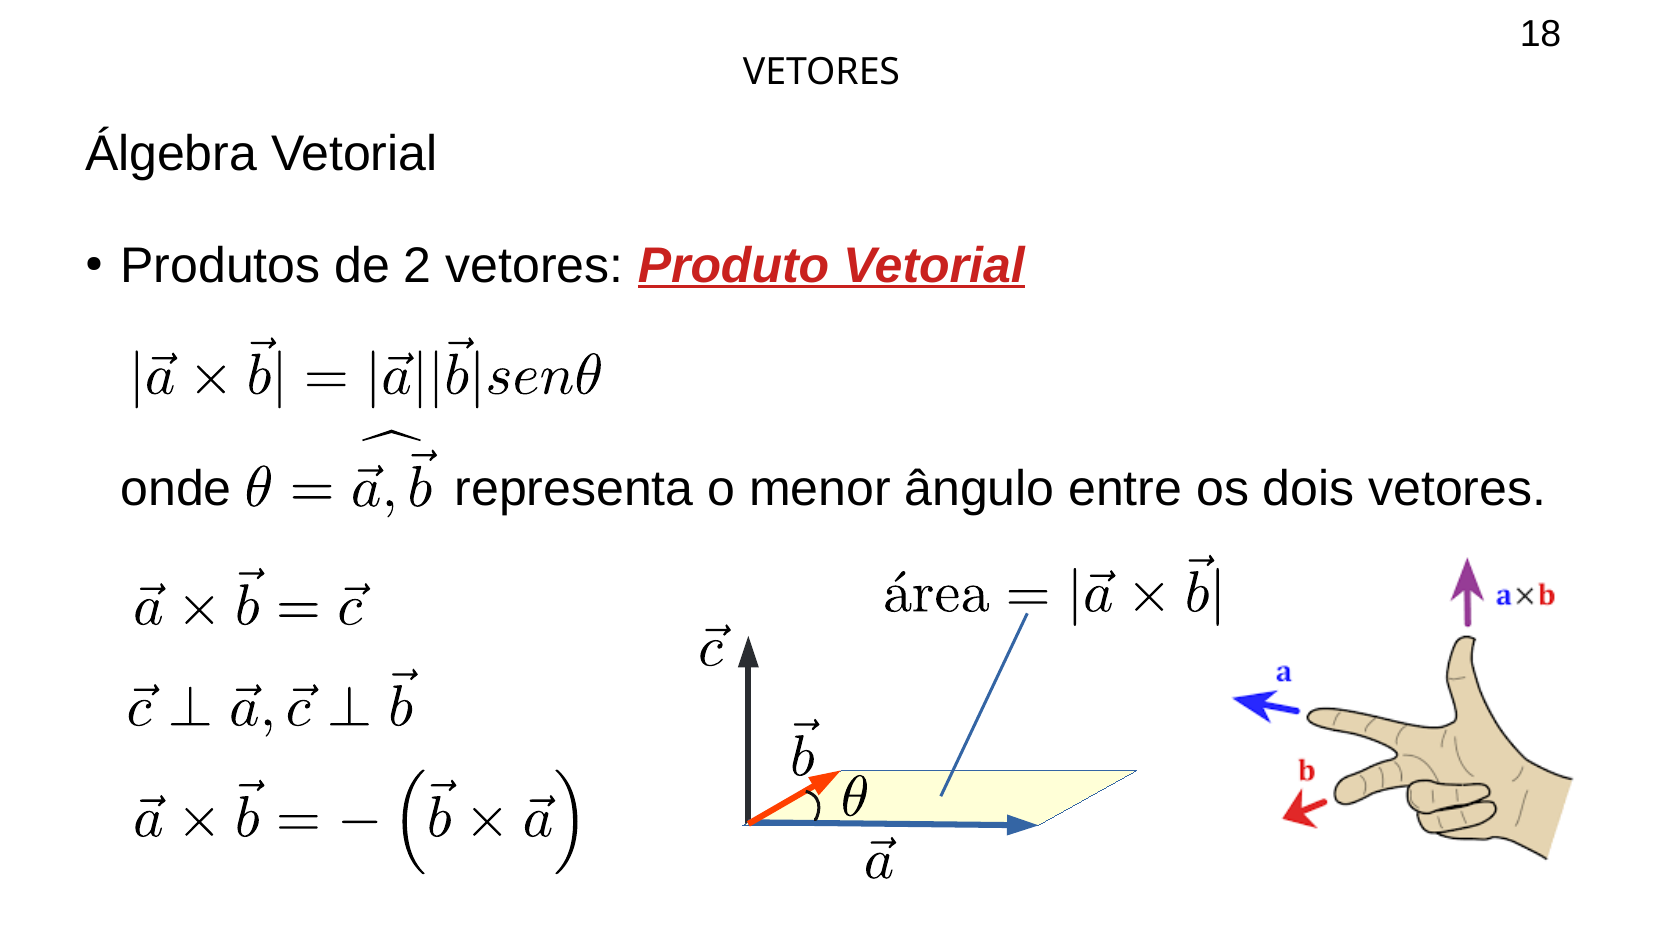

VETORES
Álgebra Vetorial
Produtos de 2 vetores: Produto Vetorial
onde representa o menor ângulo entre os dois vetores.